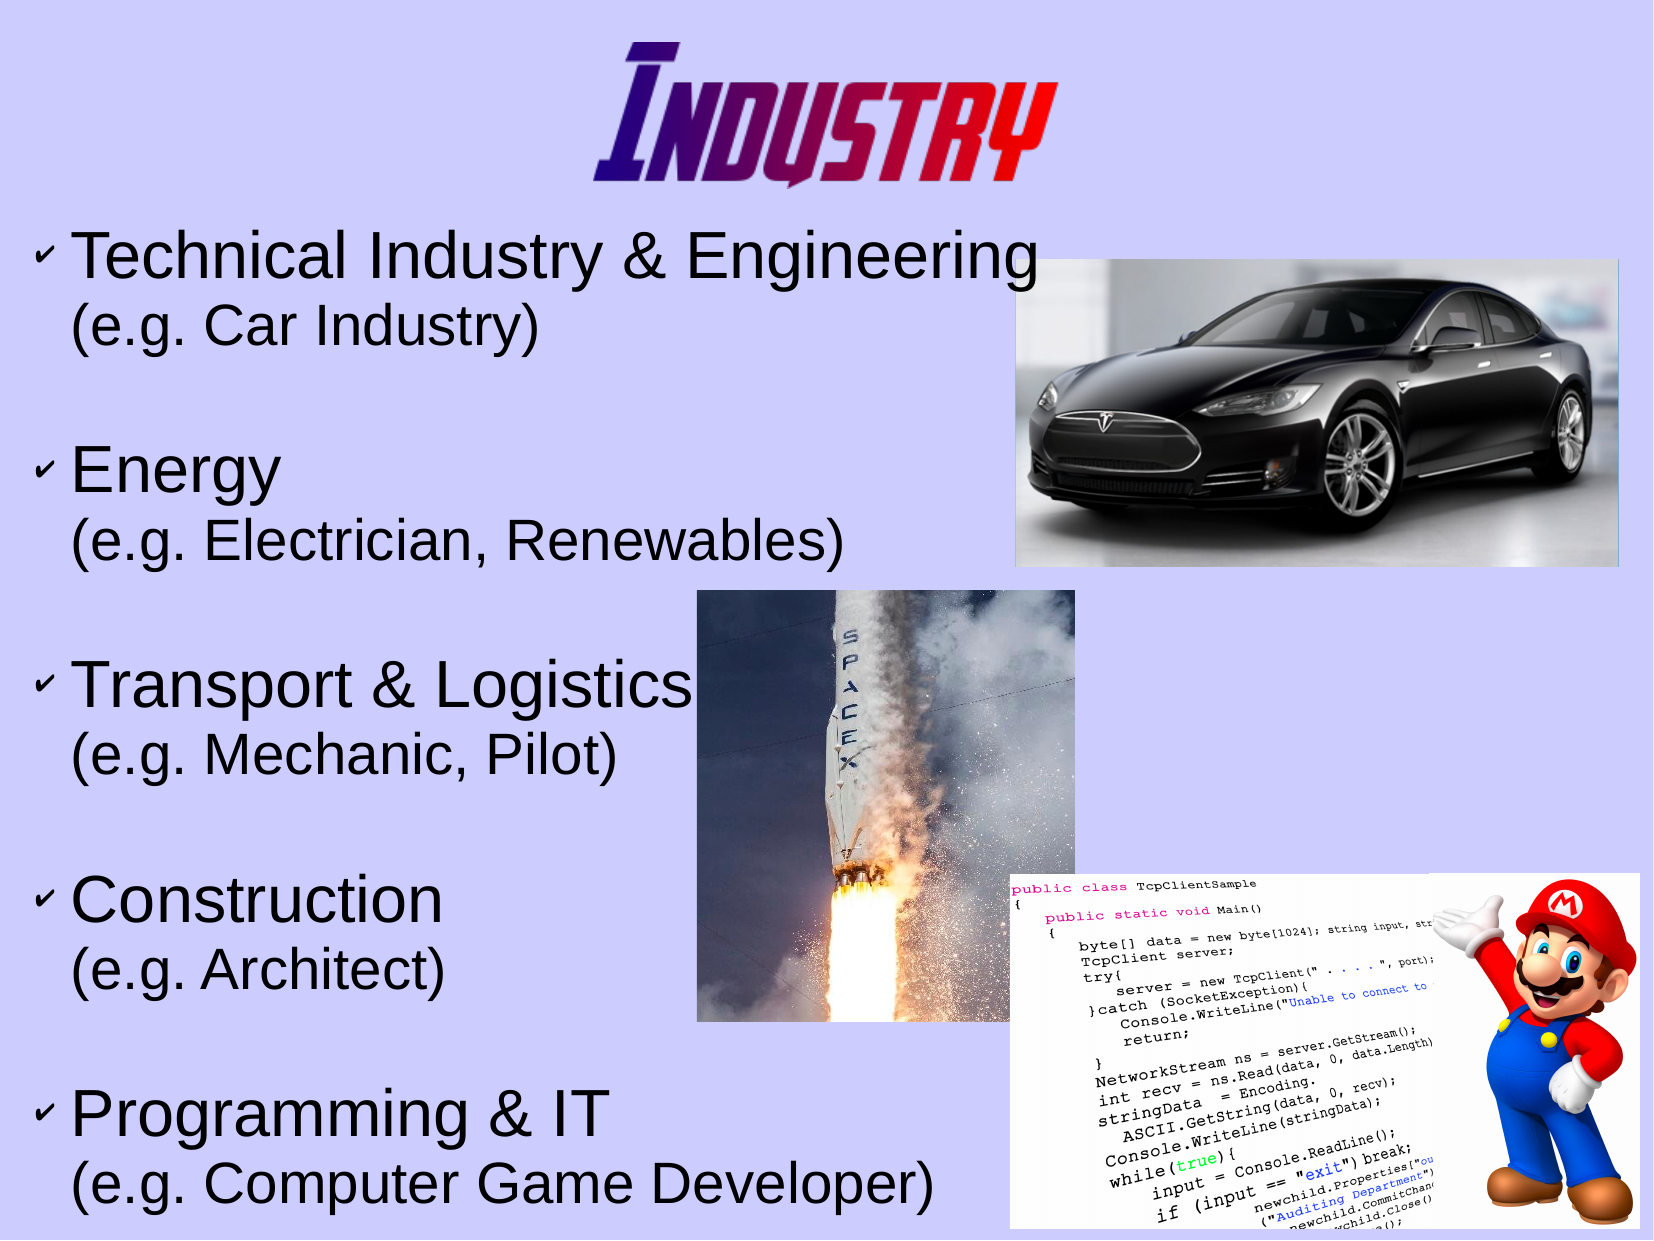

# Technical Industry & Engineering
(e.g. Car Industry)
Energy
(e.g. Electrician, Renewables)
Transport & Logistics
(e.g. Mechanic, Pilot)
Construction
(e.g. Architect)
Programming & IT
(e.g. Computer Game Developer)